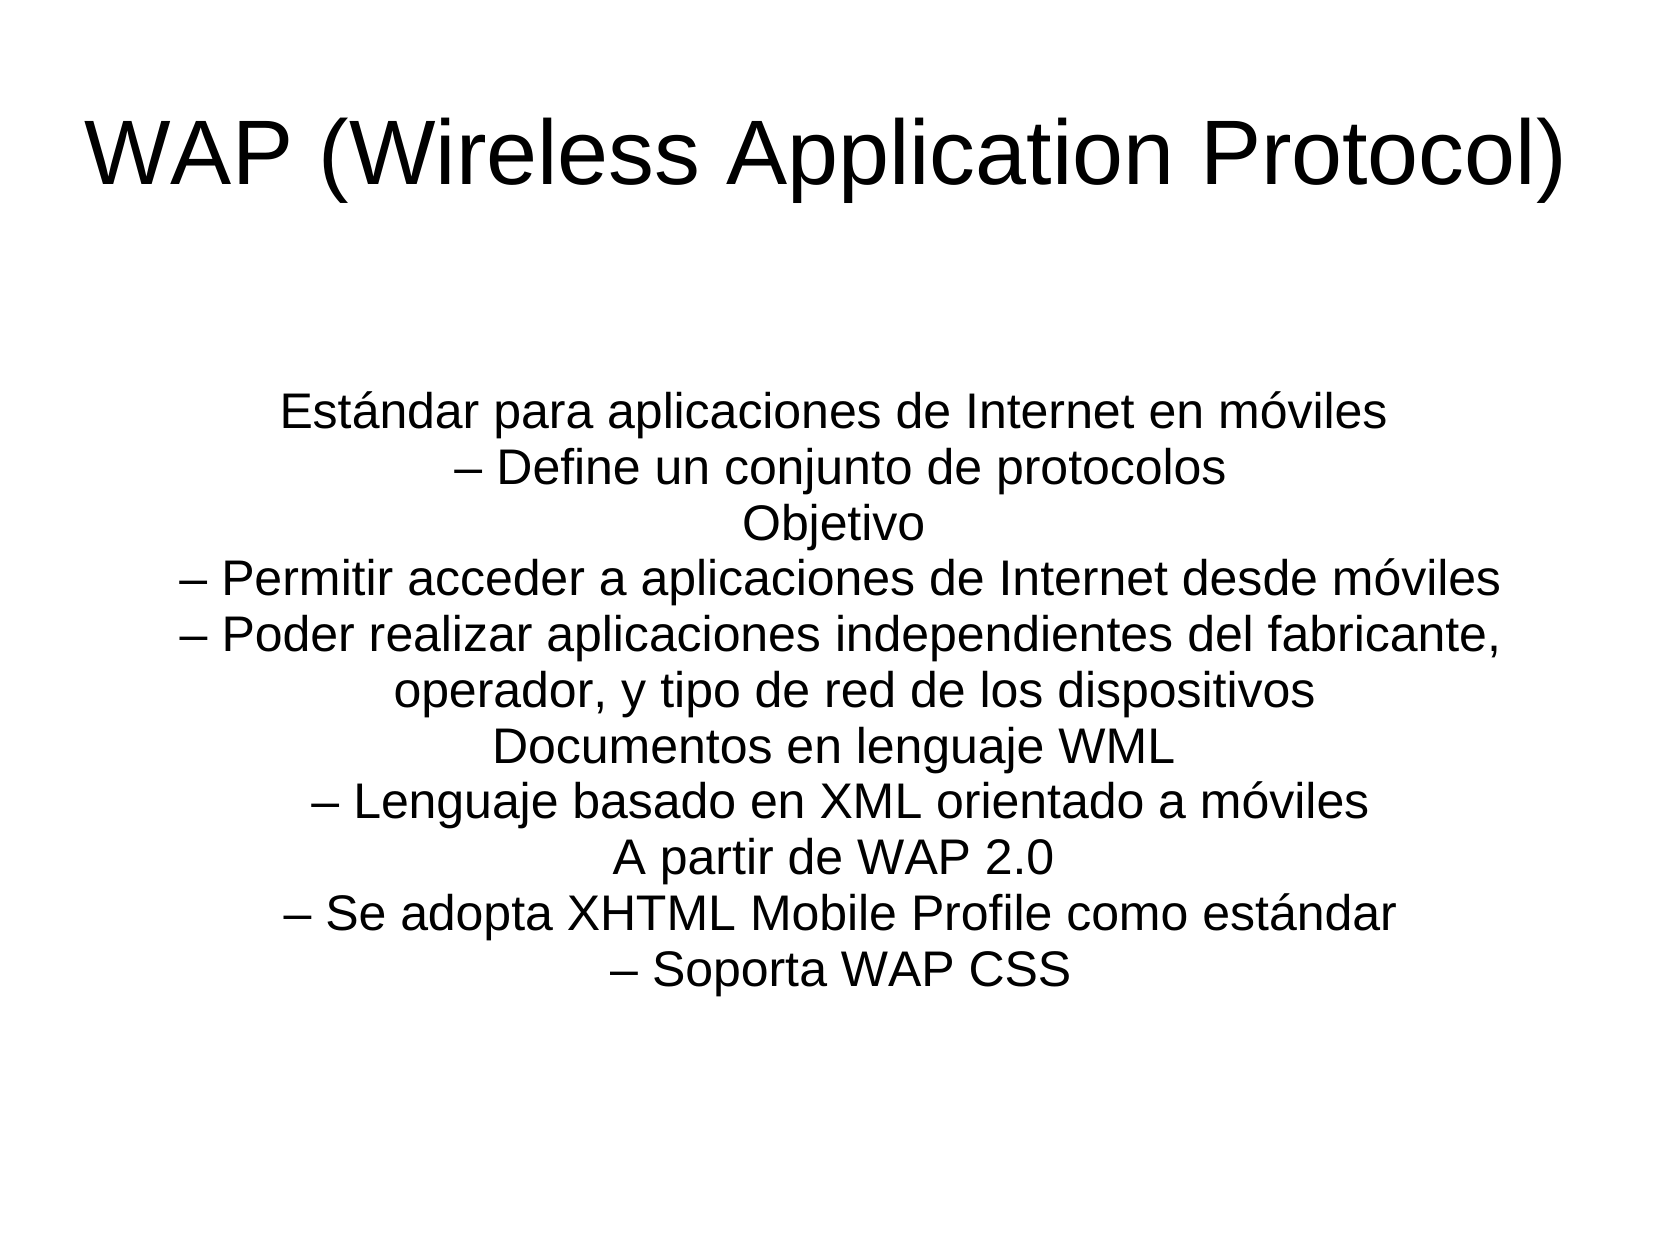

# WAP (Wireless Application Protocol)
 Estándar para aplicaciones de Internet en móviles
 – Define un conjunto de protocolos
 Objetivo
 – Permitir acceder a aplicaciones de Internet desde móviles
 – Poder realizar aplicaciones independientes del fabricante,
 operador, y tipo de red de los dispositivos
 Documentos en lenguaje WML
 – Lenguaje basado en XML orientado a móviles
 A partir de WAP 2.0
 – Se adopta XHTML Mobile Profile como estándar
 – Soporta WAP CSS